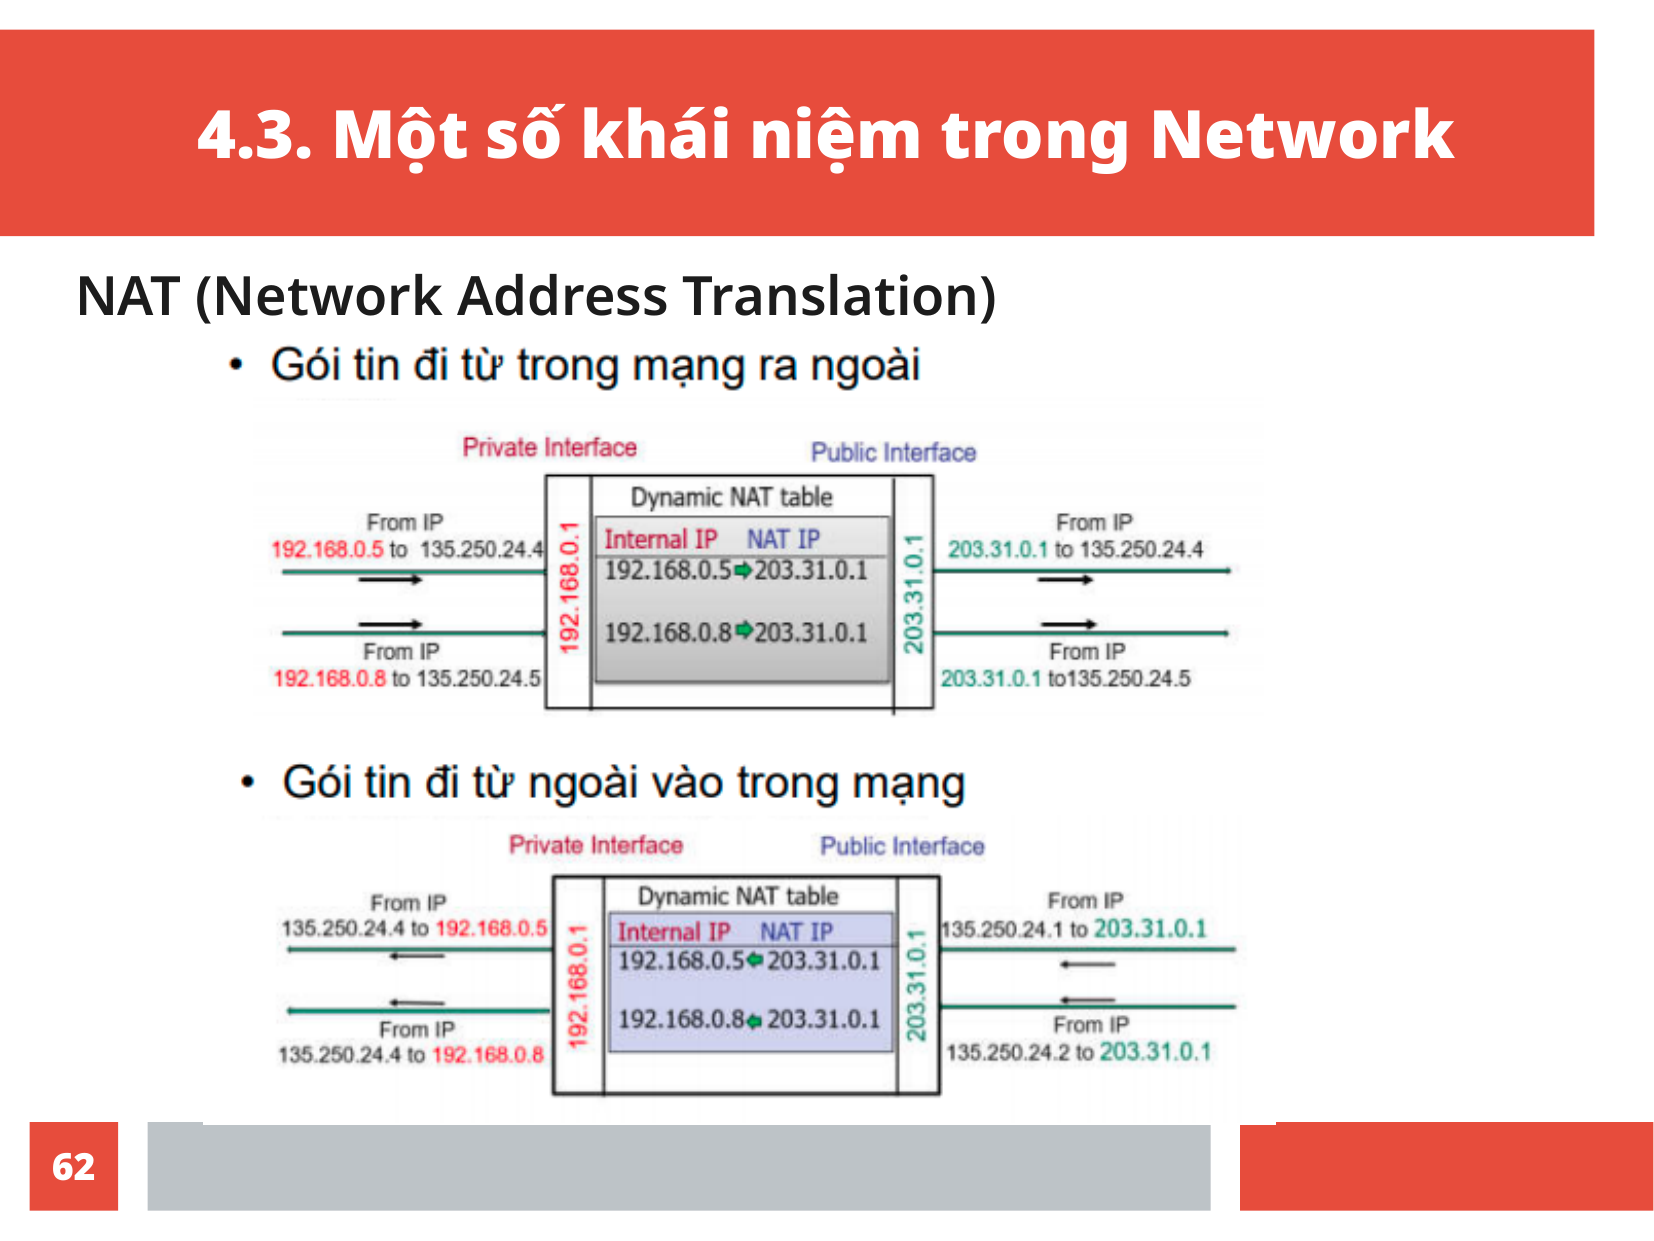

# 4.3. Một số khái niệm trong Network
NAT (Network Address Translation)
62